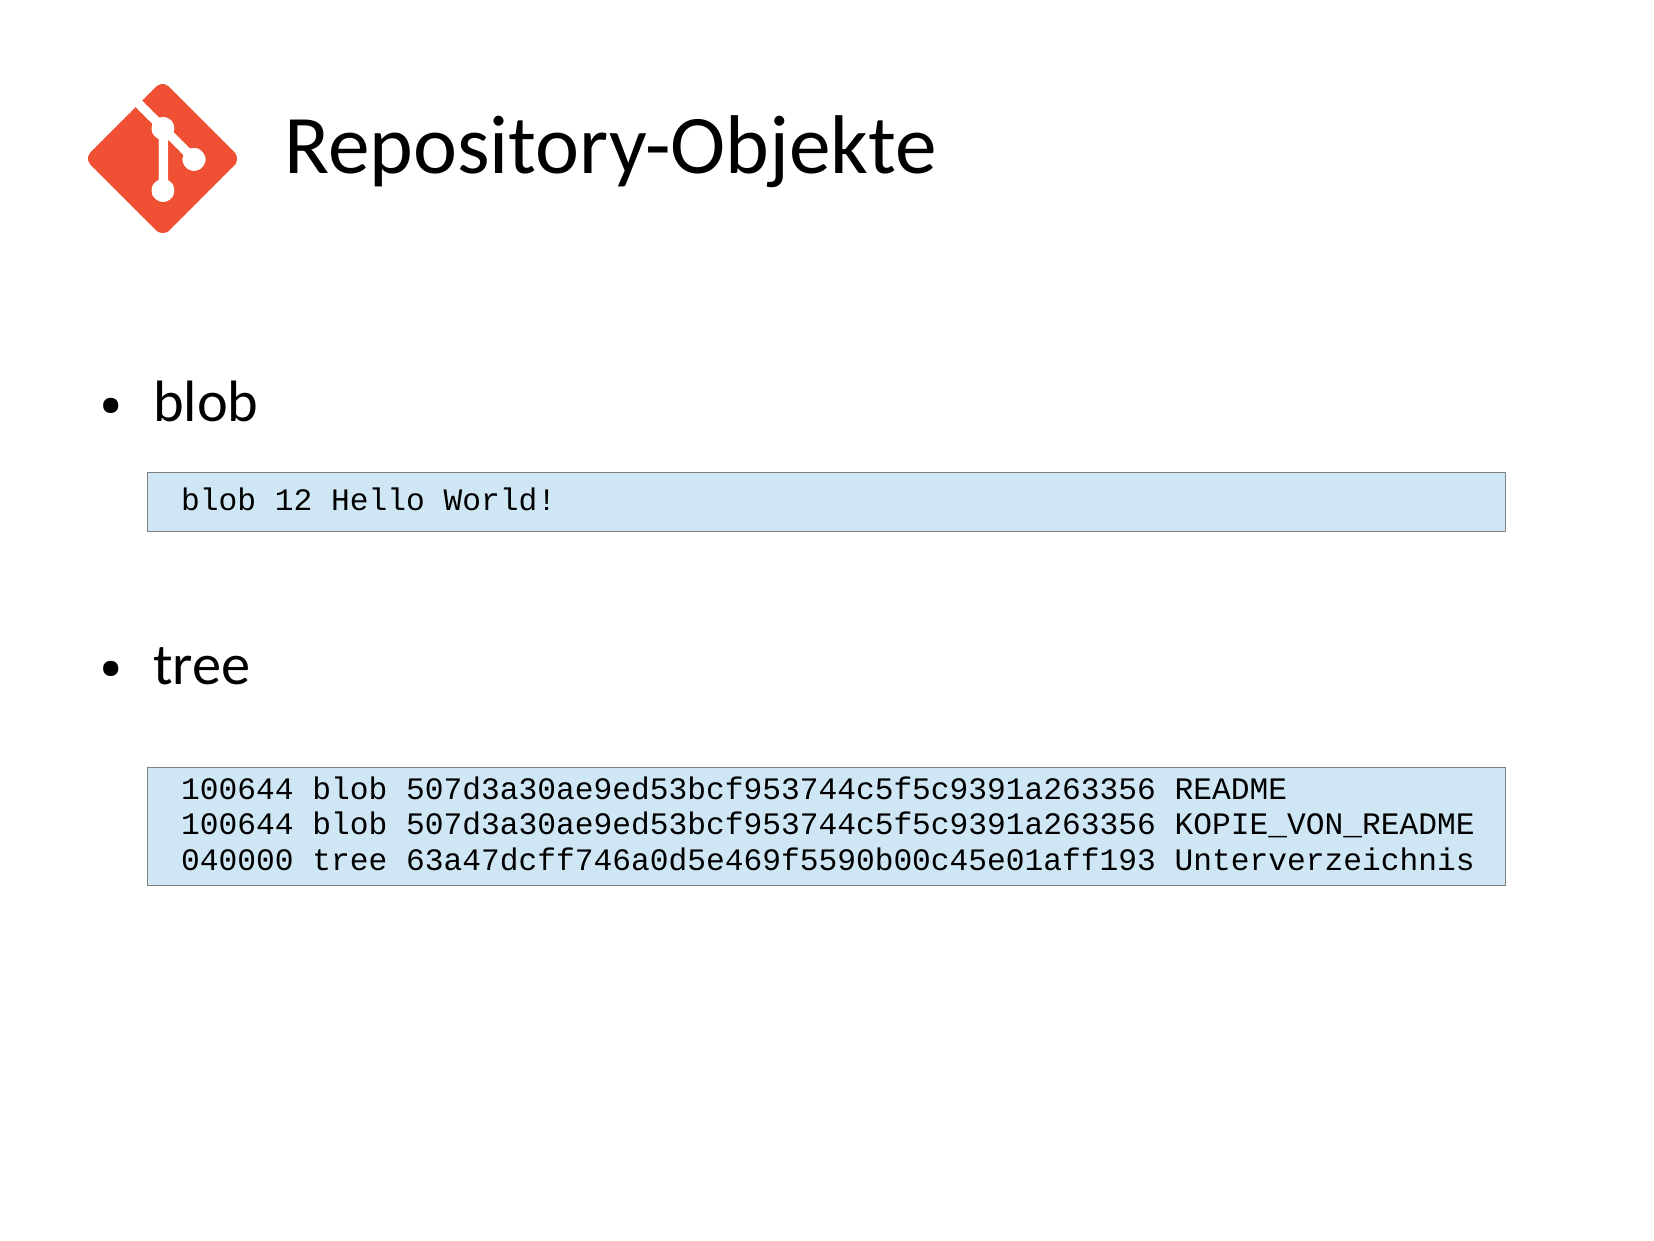

# Repository-Objekte
blob
tree
 blob 12 Hello World!
 100644 blob 507d3a30ae9ed53bcf953744c5f5c9391a263356 README
 100644 blob 507d3a30ae9ed53bcf953744c5f5c9391a263356 KOPIE_VON_README
 040000 tree 63a47dcff746a0d5e469f5590b00c45e01aff193 Unterverzeichnis